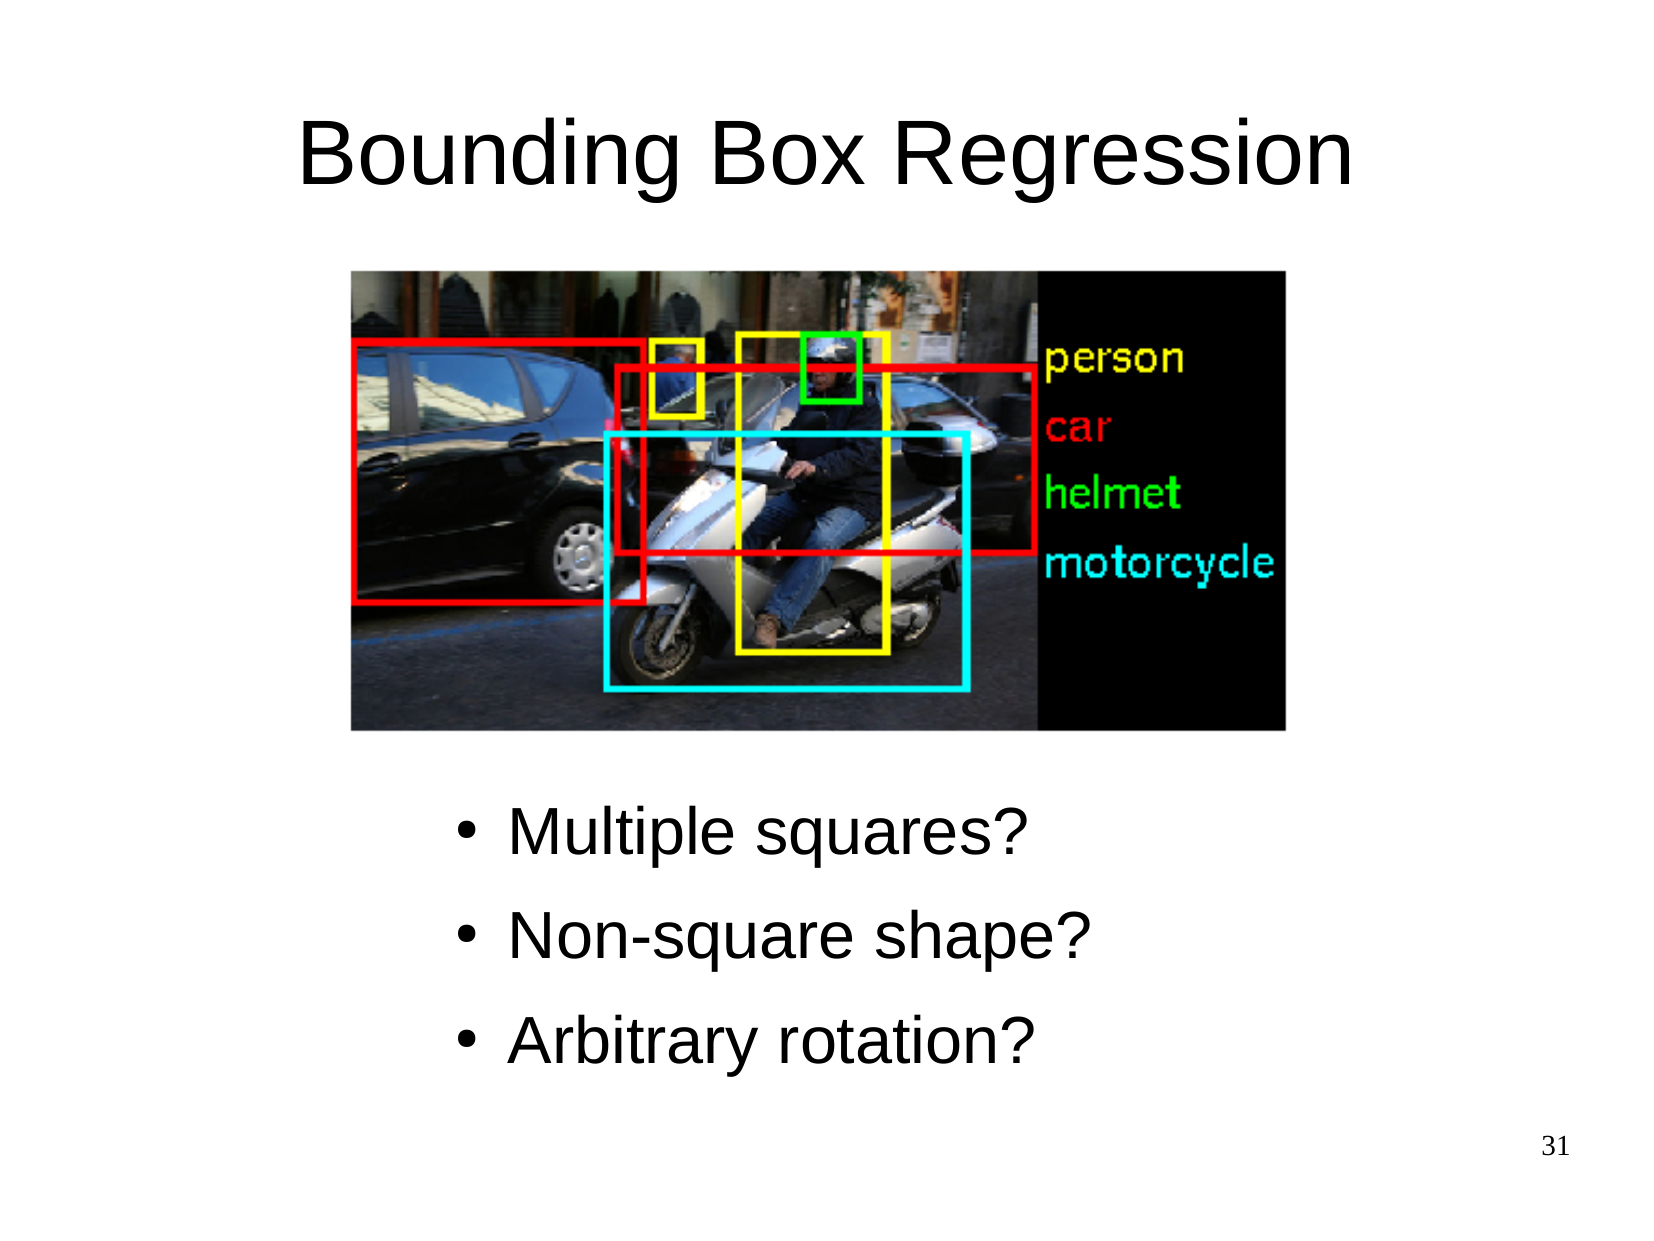

# Bounding Box Regression
Multiple squares?
Non-square shape?
Arbitrary rotation?
31